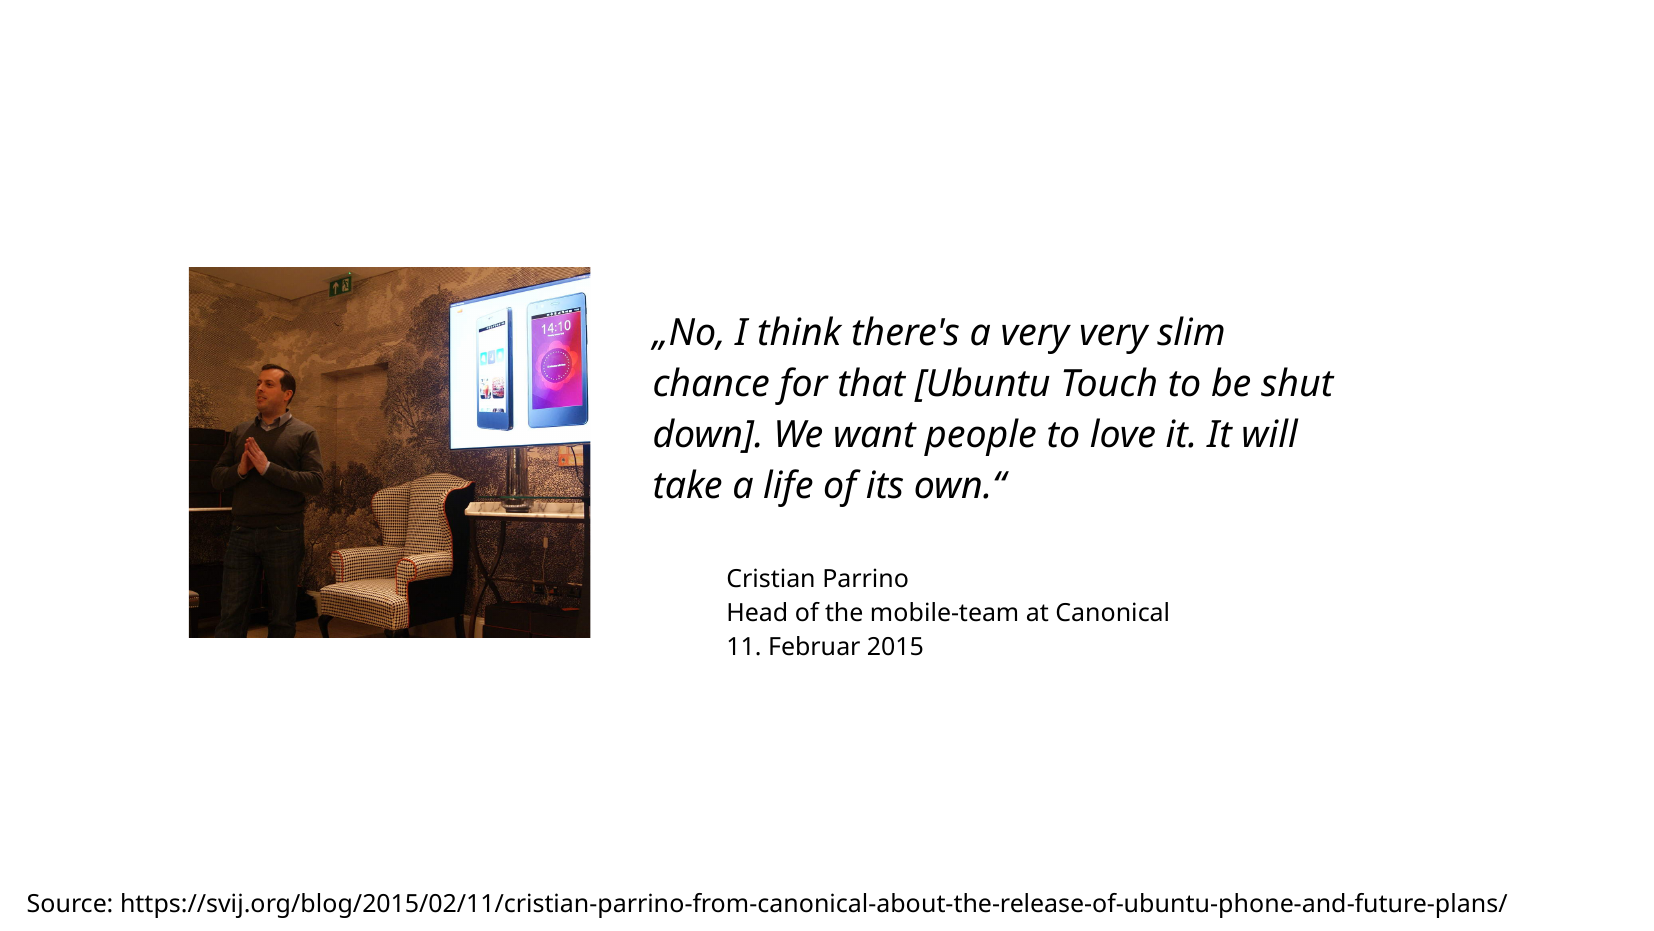

„No, I think there's a very very slim chance for that [Ubuntu Touch to be shut down]. We want people to love it. It will take a life of its own.“
	Cristian Parrino
	Head of the mobile-team at Canonical
	11. Februar 2015
Source: https://svij.org/blog/2015/02/11/cristian-parrino-from-canonical-about-the-release-of-ubuntu-phone-and-future-plans/